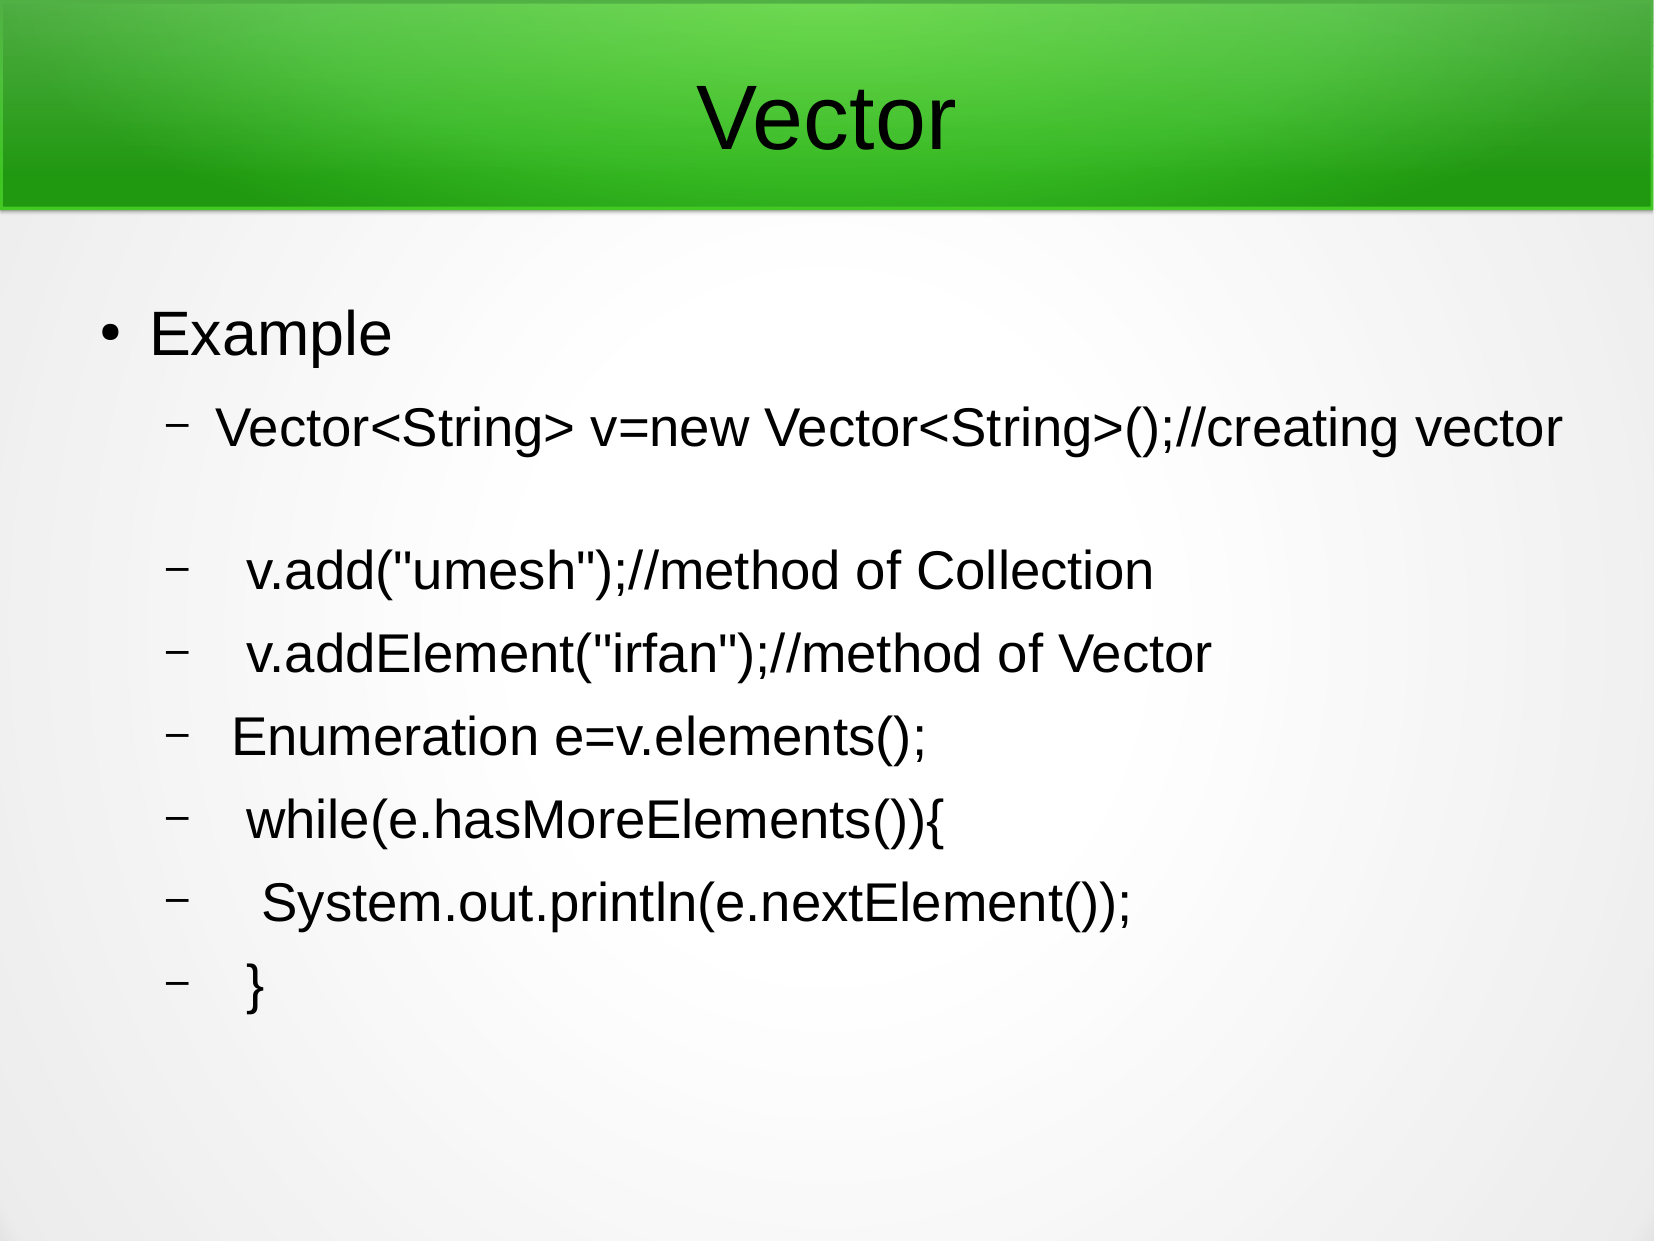

# Vector
Example
Vector<String> v=new Vector<String>();//creating vector
 v.add("umesh");//method of Collection
 v.addElement("irfan");//method of Vector
 Enumeration e=v.elements();
 while(e.hasMoreElements()){
 System.out.println(e.nextElement());
 }